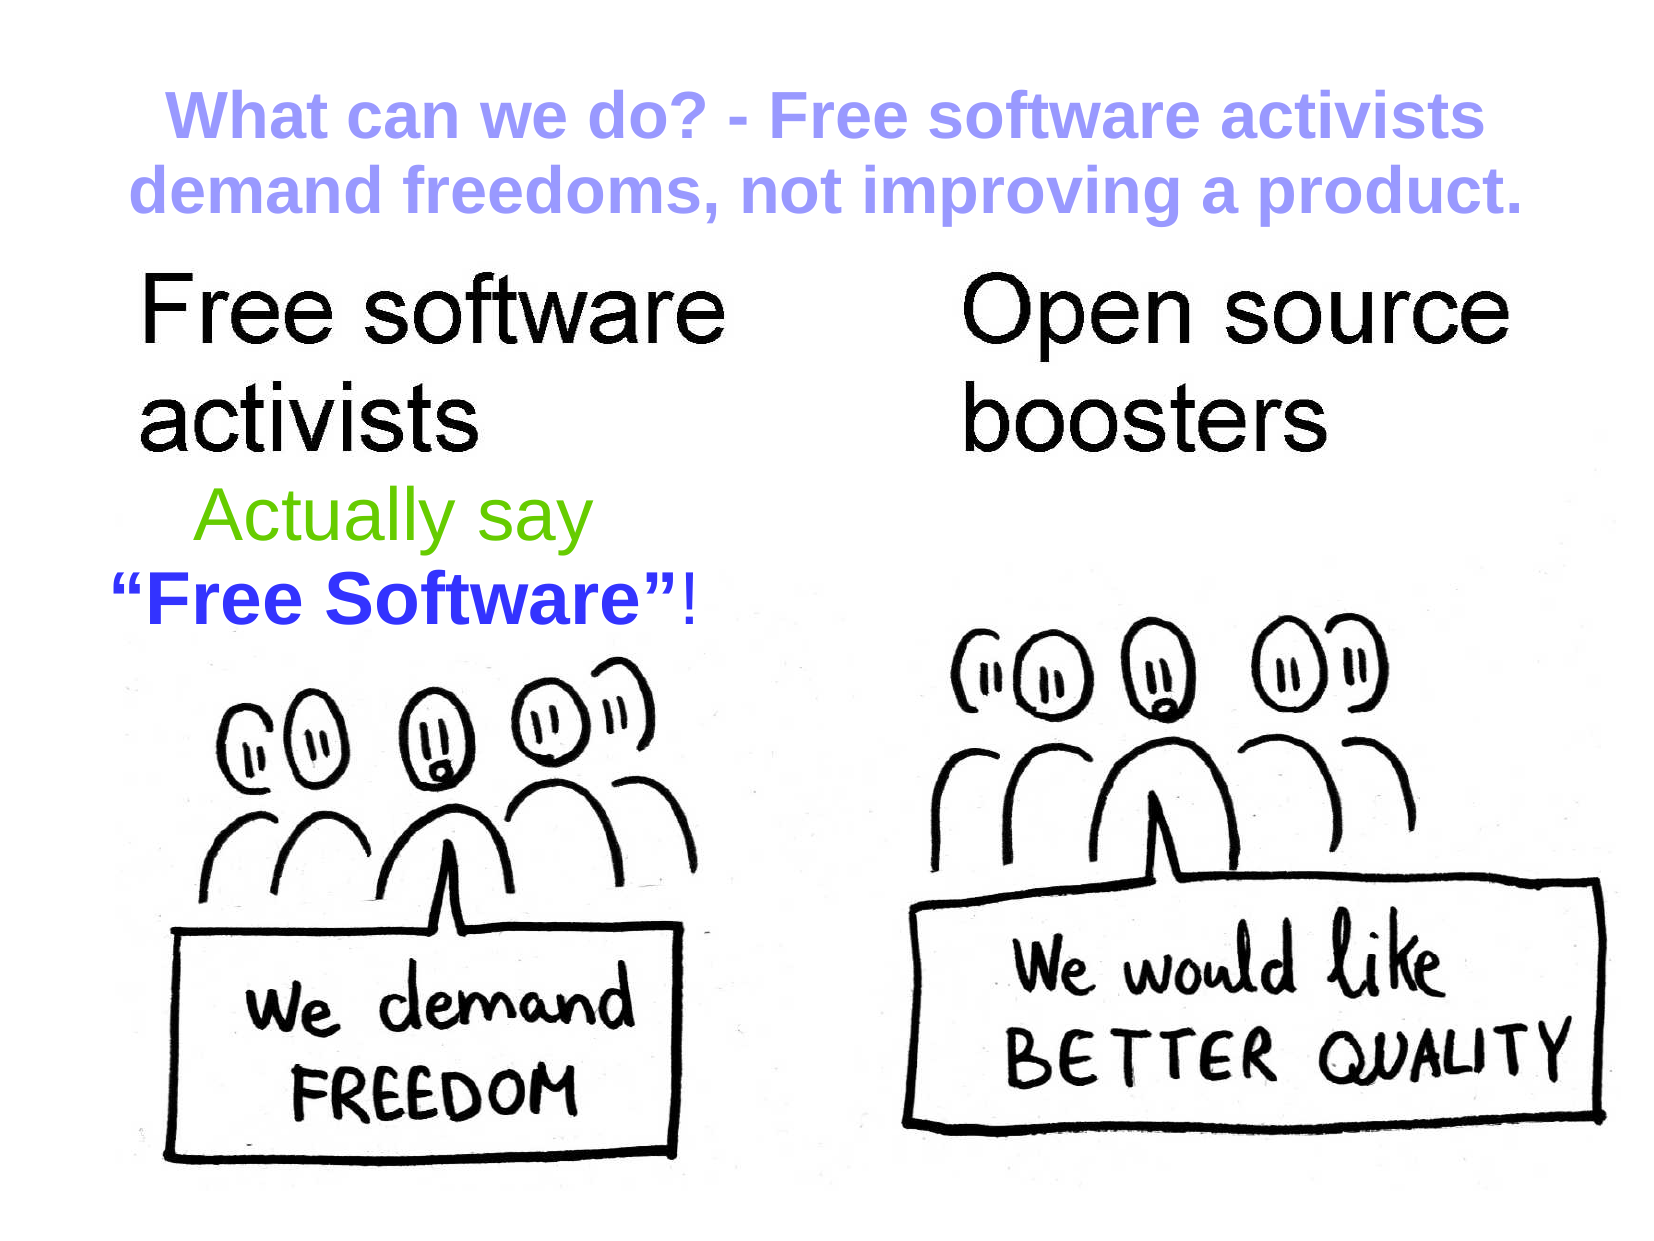

# What can we do? - Free software activists demand freedoms, not improving a product.
Actually say
 “Free Software”!